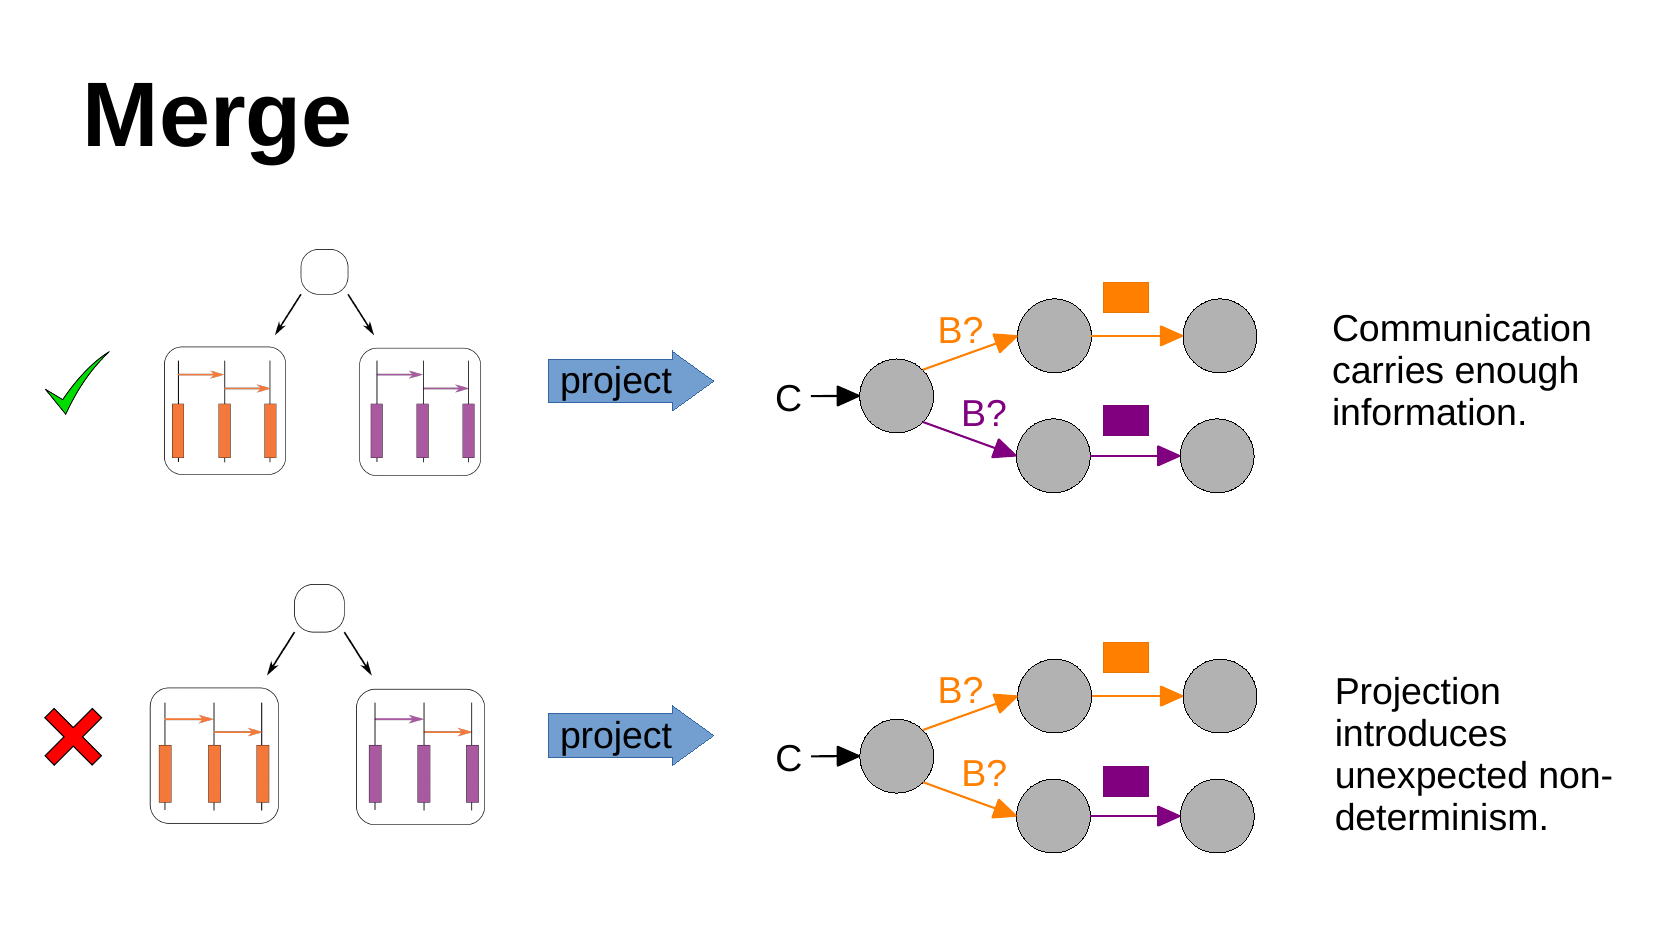

# Merge
Communication carries enough information.
B?
project
C
B?
B?
Projection introduces unexpected non-determinism.
project
C
B?